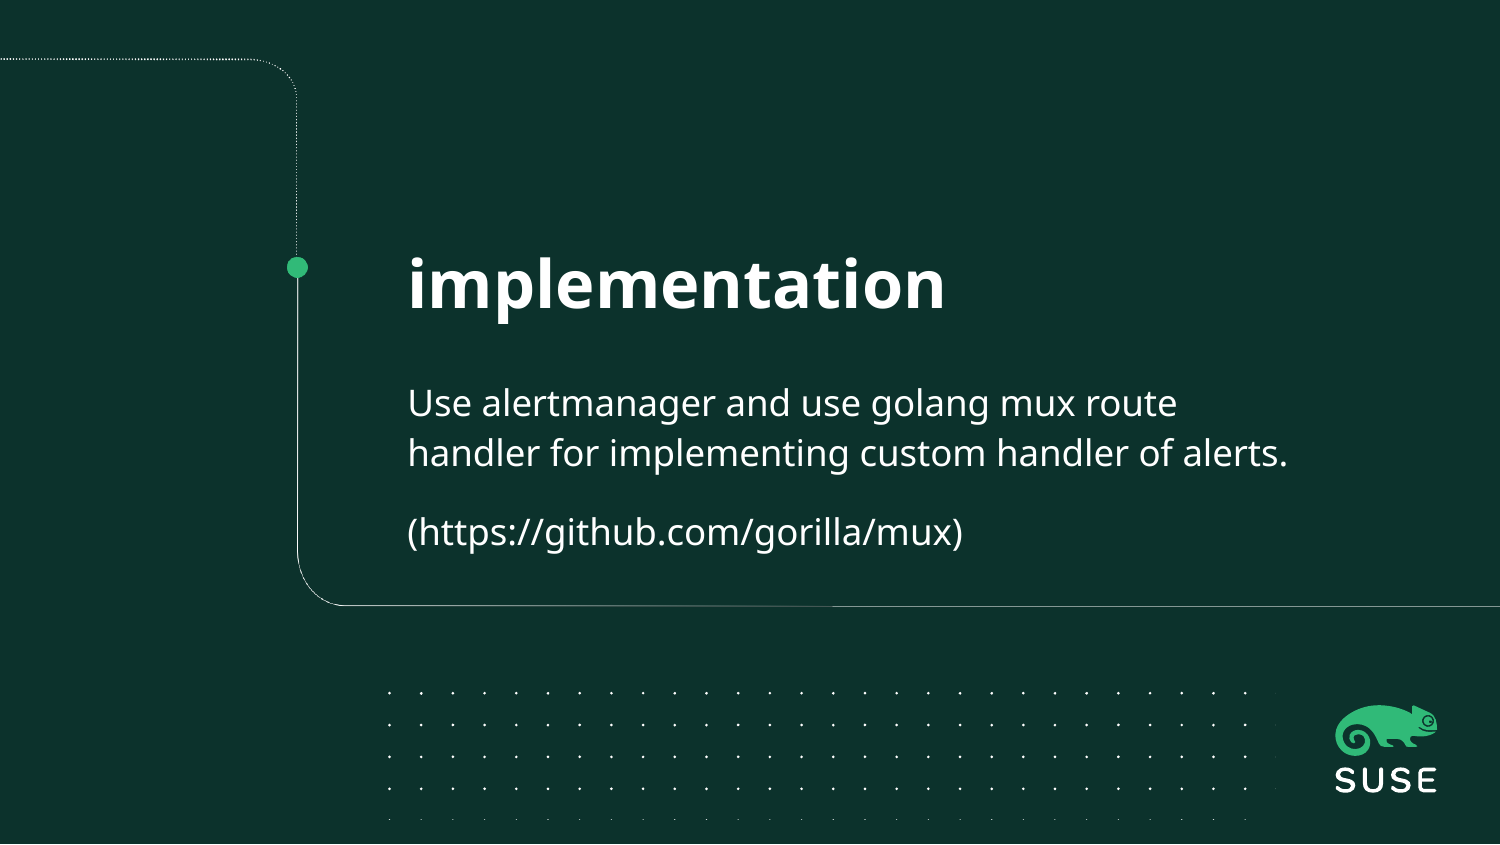

# implementation
Use alertmanager and use golang mux route handler for implementing custom handler of alerts.
(https://github.com/gorilla/mux)